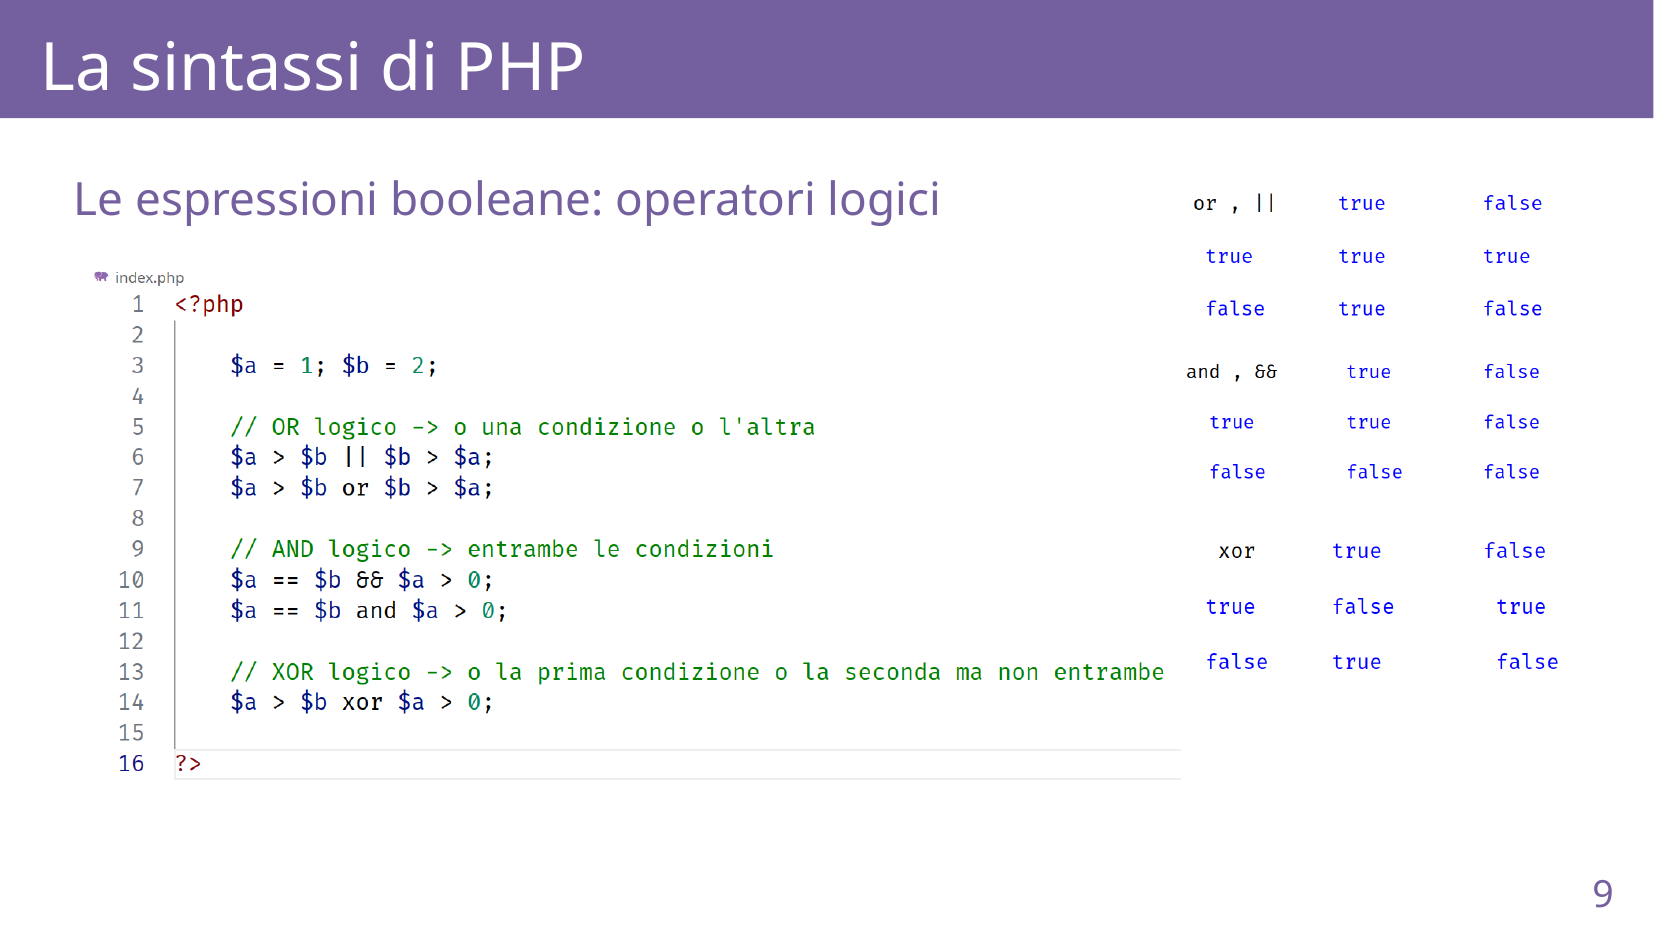

La sintassi di PHP
Le espressioni booleane: operatori logici